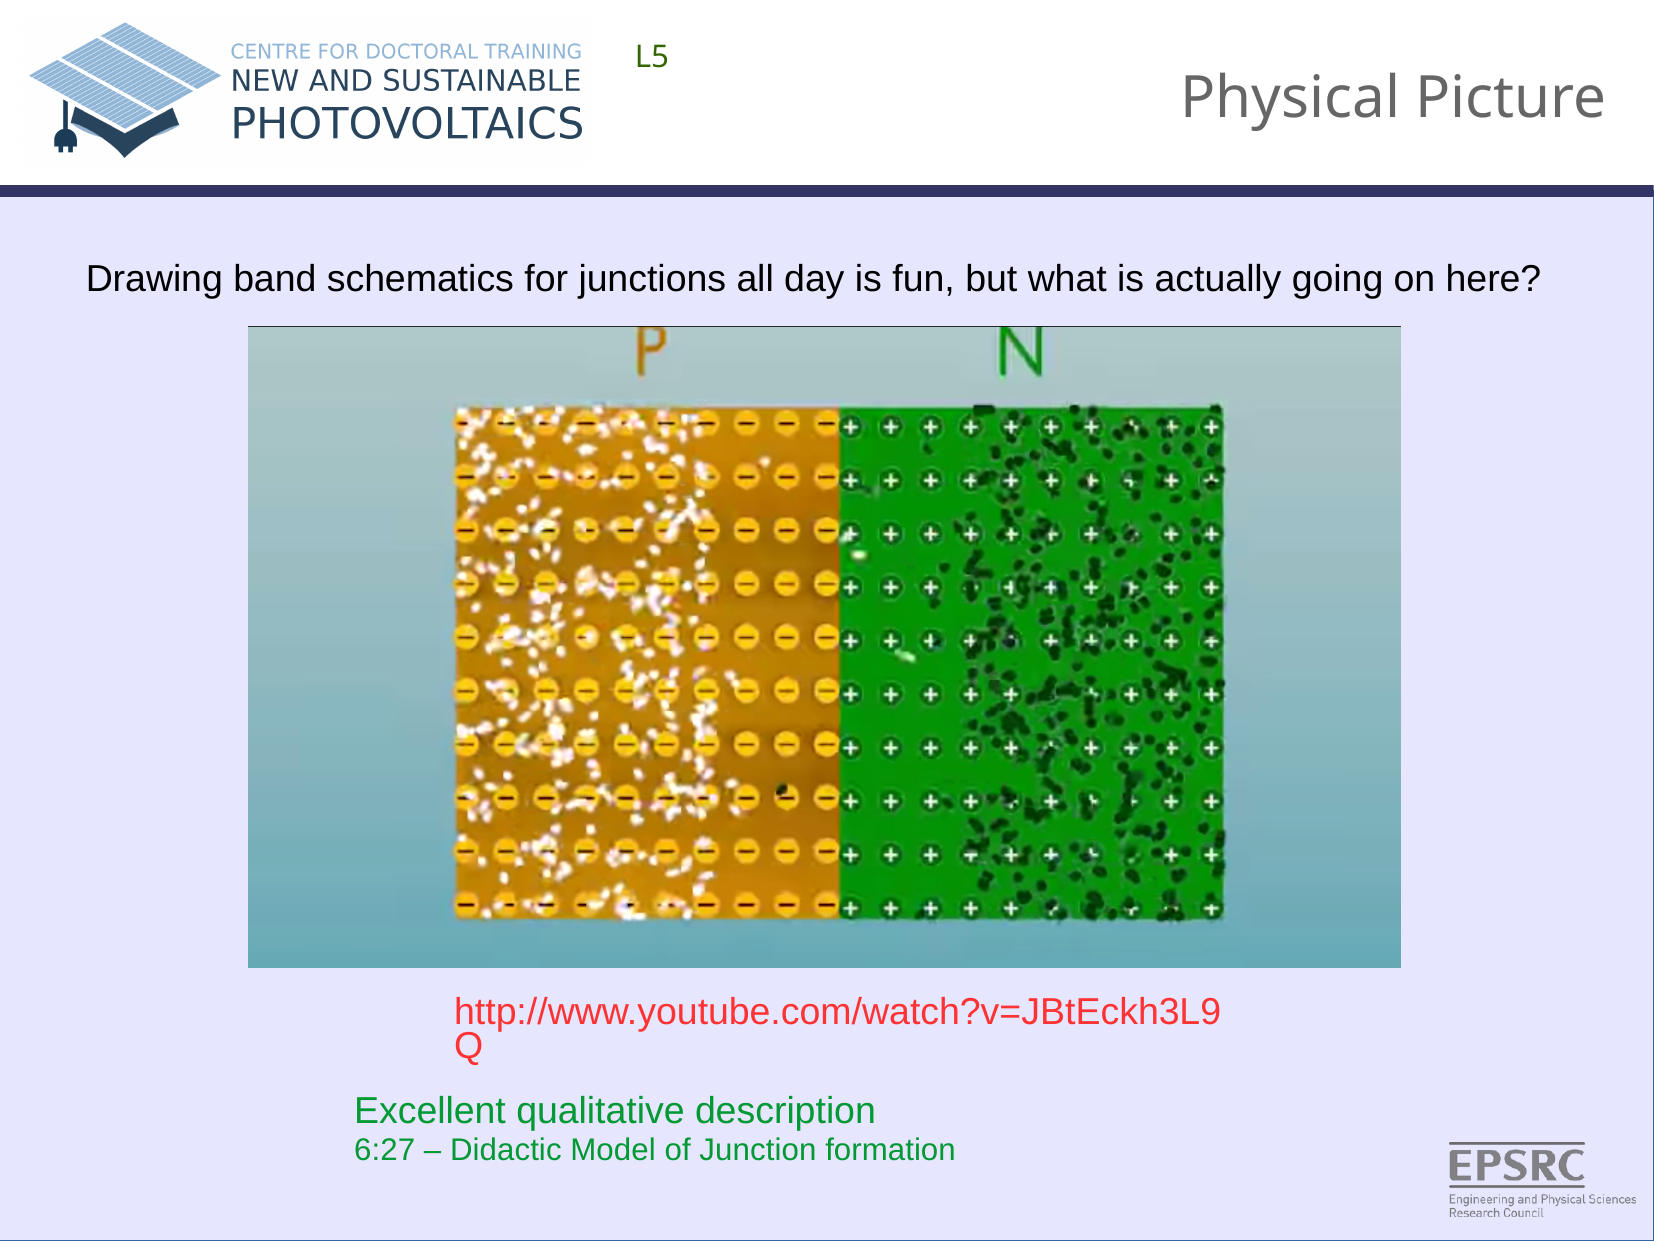

L5
Physical Picture
Drawing band schematics for junctions all day is fun, but what is actually going on here?
http://www.youtube.com/watch?v=JBtEckh3L9Q
Excellent qualitative description
6:27 – Didactic Model of Junction formation